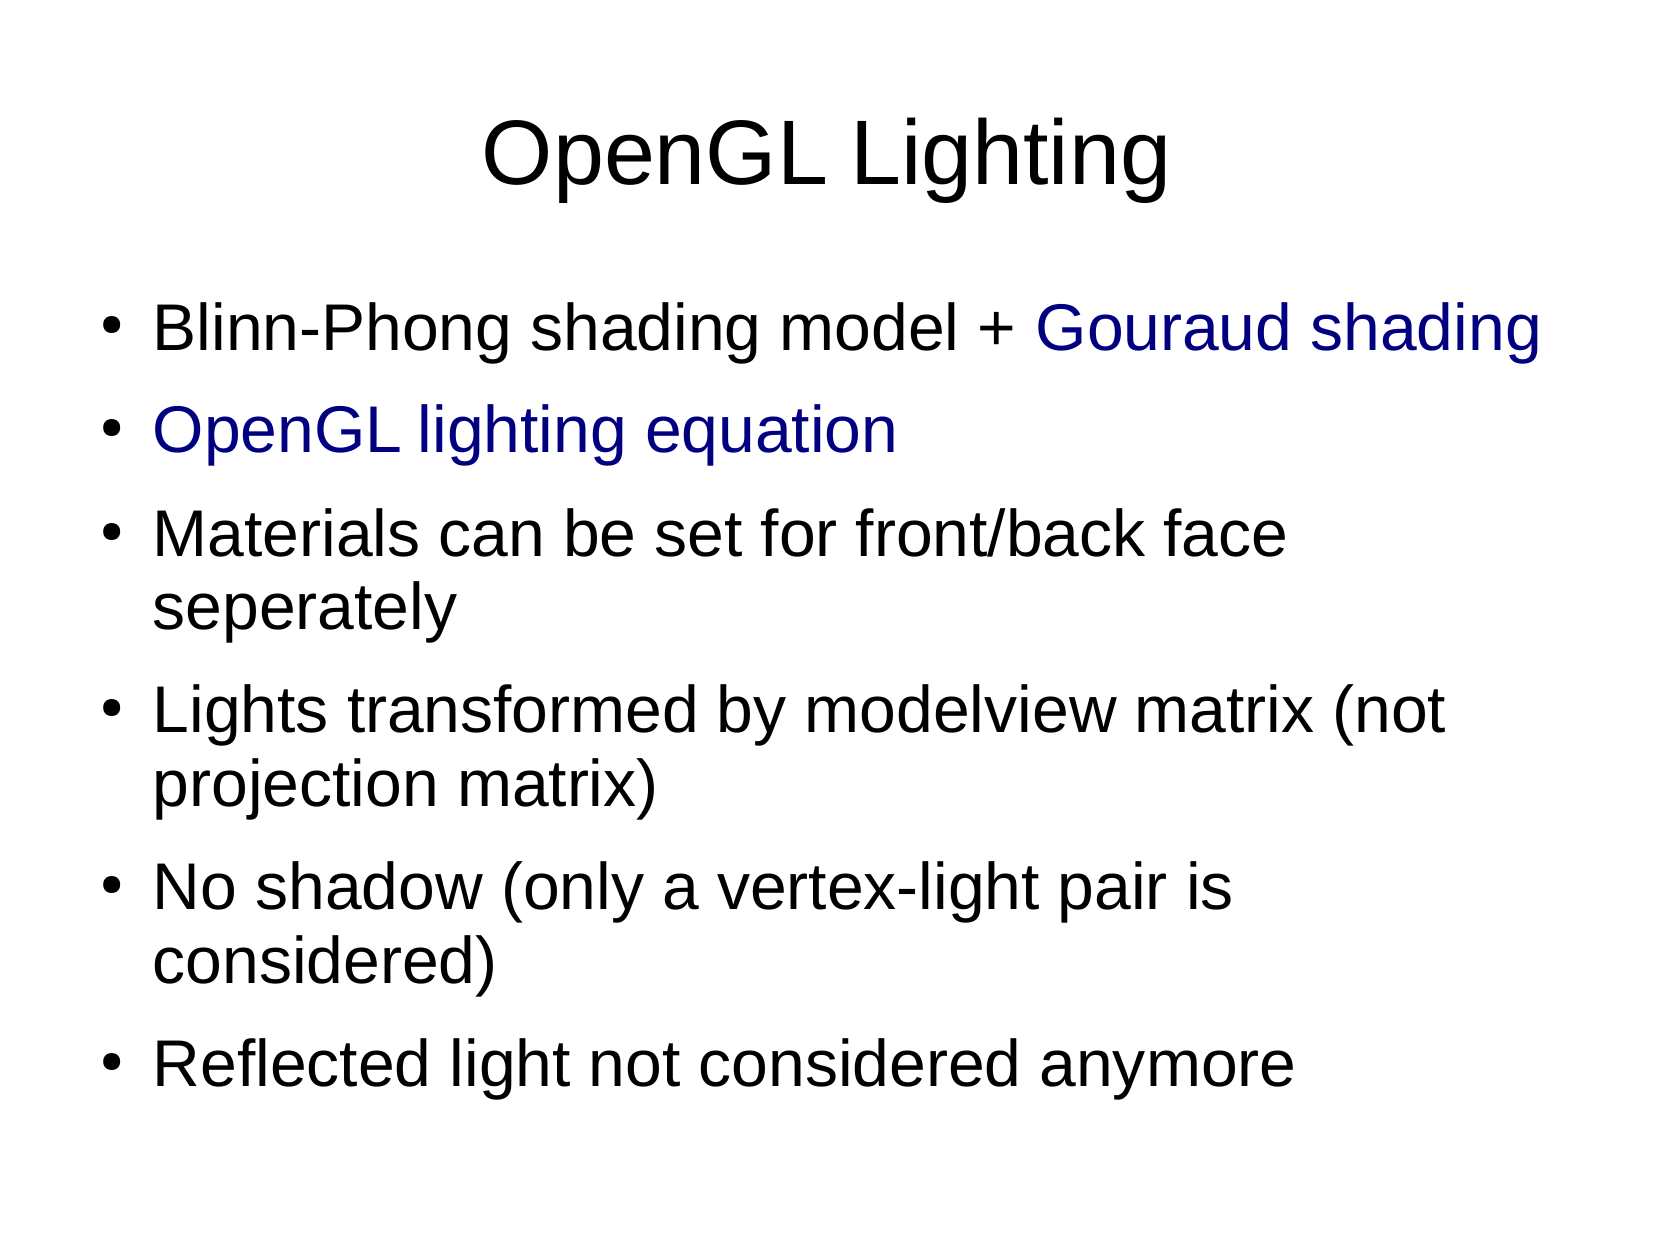

# OpenGL Lighting
Blinn-Phong shading model + Gouraud shading
OpenGL lighting equation
Materials can be set for front/back face seperately
Lights transformed by modelview matrix (not projection matrix)
No shadow (only a vertex-light pair is considered)
Reflected light not considered anymore